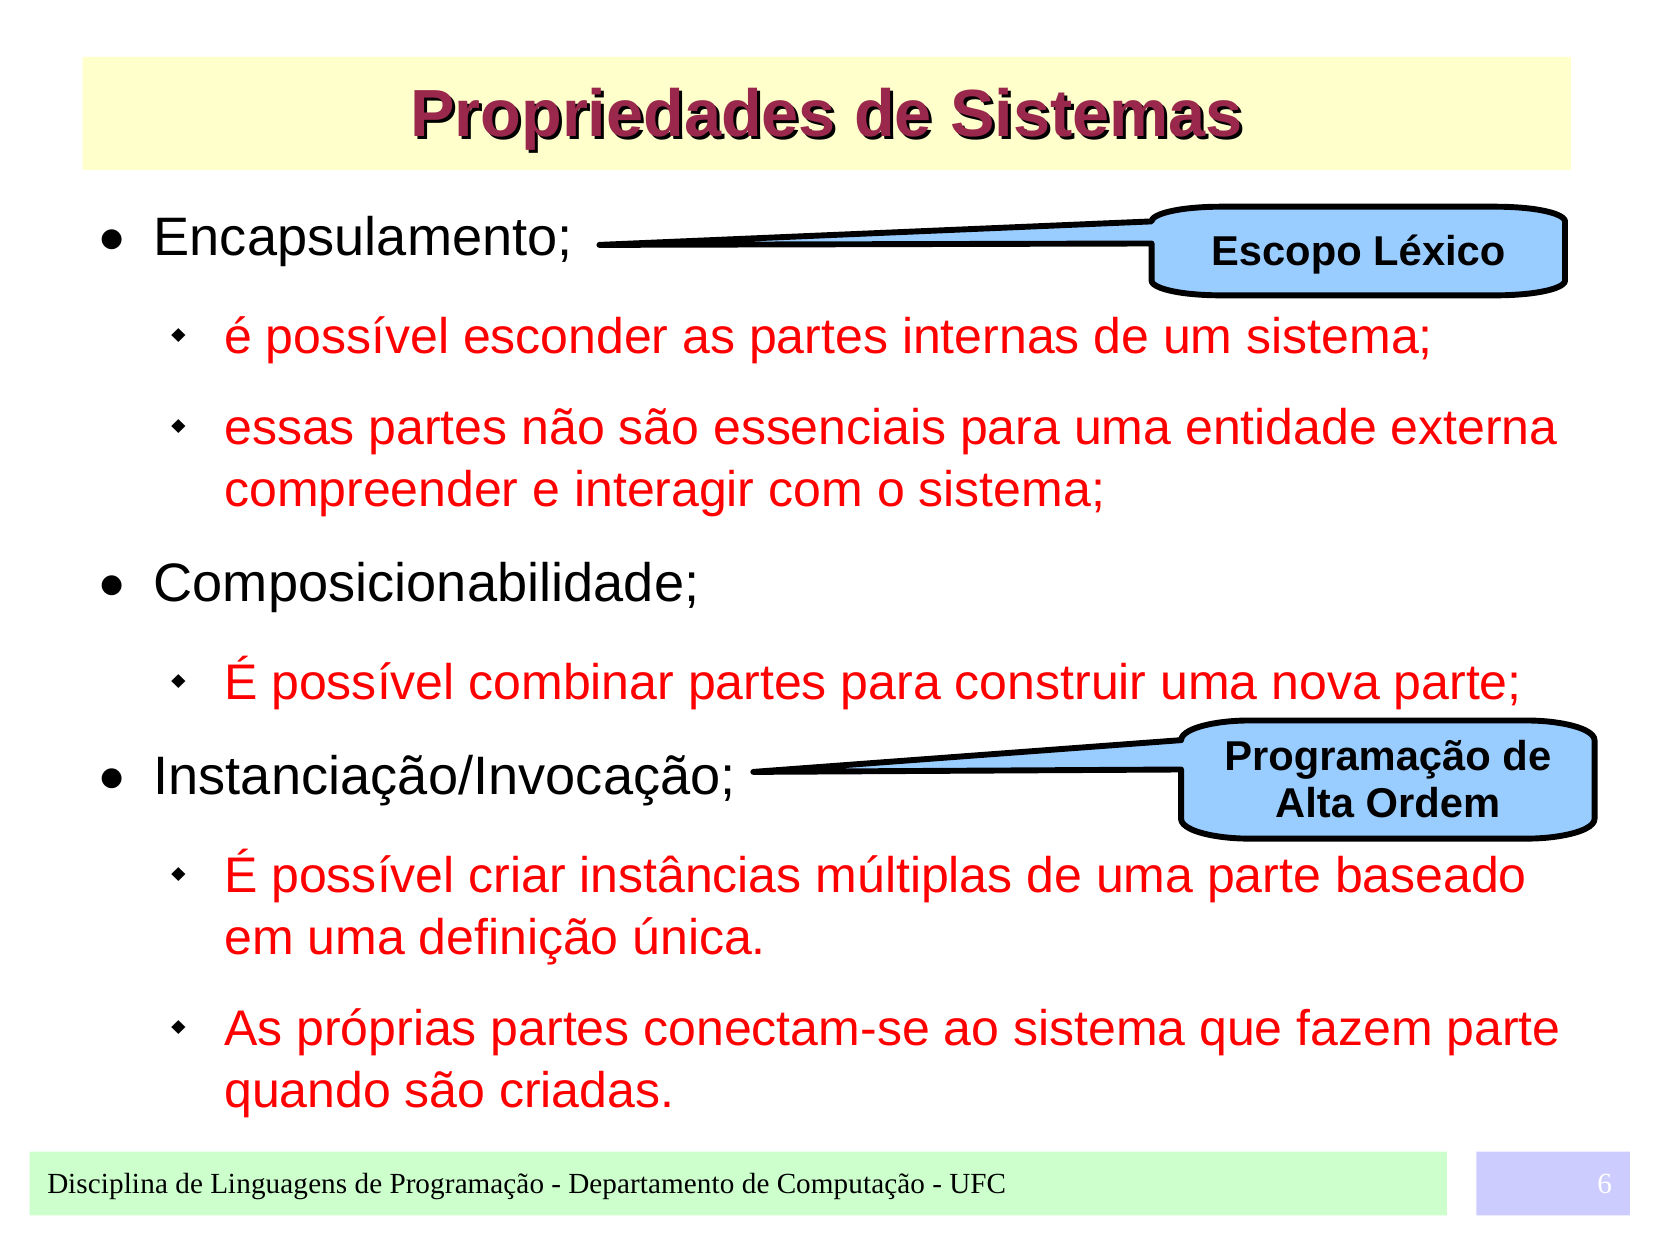

# Propriedades de Sistemas
Encapsulamento;
é possível esconder as partes internas de um sistema;
essas partes não são essenciais para uma entidade externa compreender e interagir com o sistema;
Composicionabilidade;
É possível combinar partes para construir uma nova parte;
Instanciação/Invocação;
É possível criar instâncias múltiplas de uma parte baseado em uma definição única.
As próprias partes conectam-se ao sistema que fazem parte quando são criadas.
Escopo Léxico
Programação de
Alta Ordem
Disciplina de Linguagens de Programação - Departamento de Computação - UFC
6